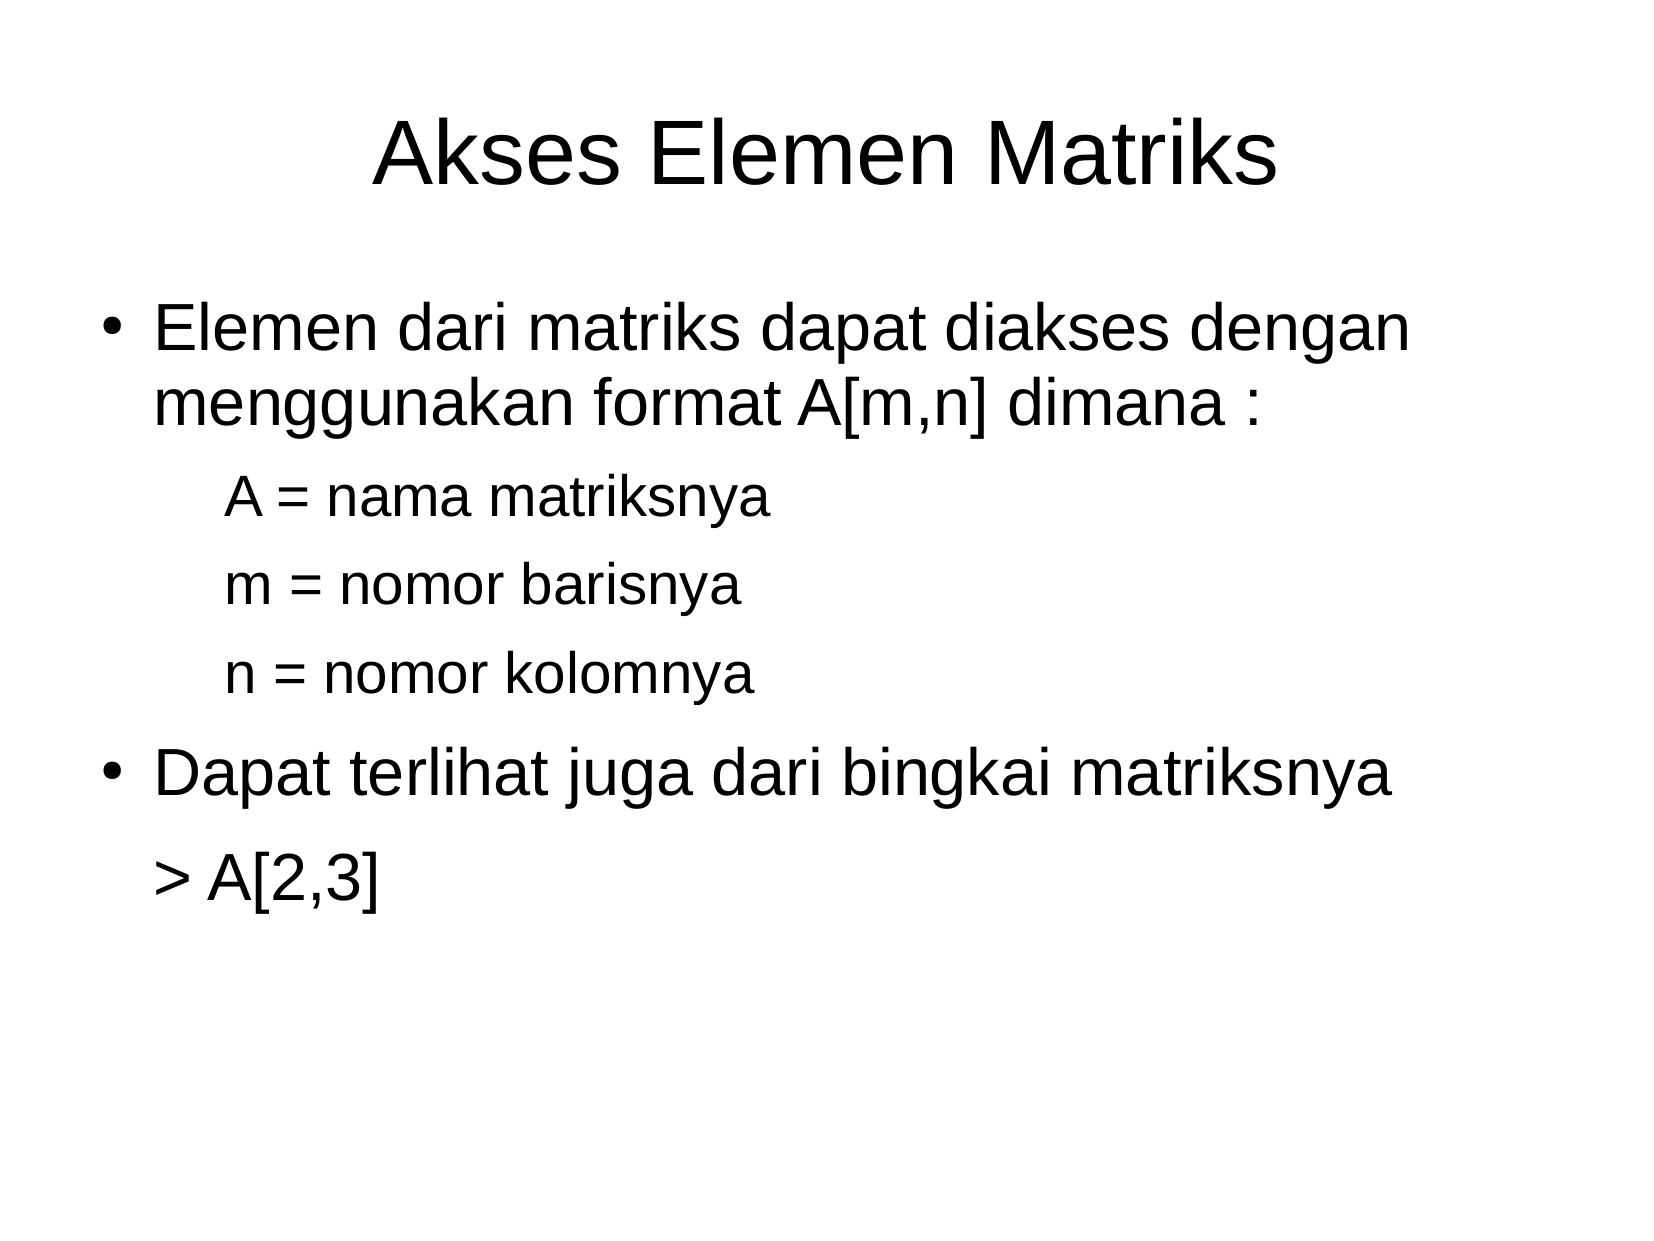

# Akses Elemen Matriks
Elemen dari matriks dapat diakses dengan menggunakan format A[m,n] dimana :
A = nama matriksnya
m = nomor barisnya
n = nomor kolomnya
Dapat terlihat juga dari bingkai matriksnya
> A[2,3]